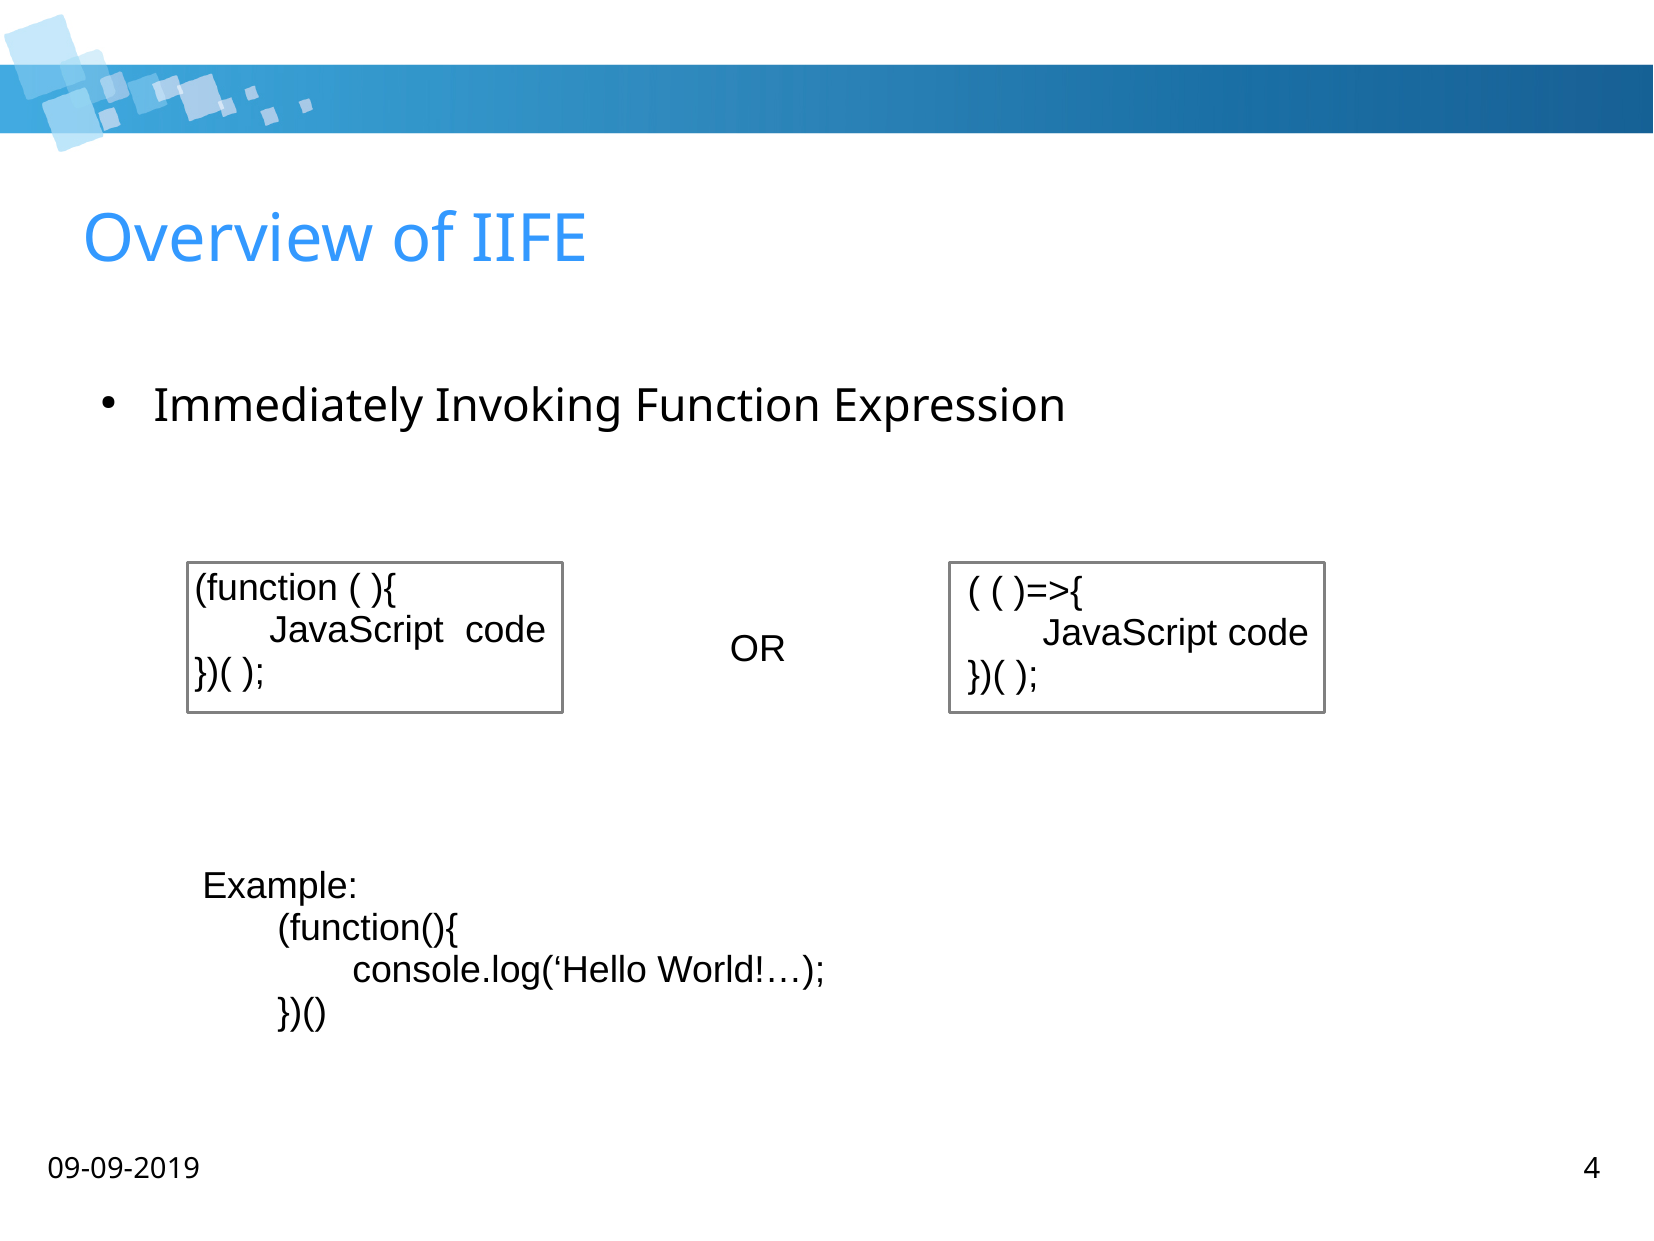

# Overview of IIFE
Immediately Invoking Function Expression
(function ( ){
	JavaScript code
})( );
( ( )=>{
	JavaScript code
})( );
OR
Example:
	(function(){
		console.log(‘Hello World!…);
	})()
09-09-2019
4